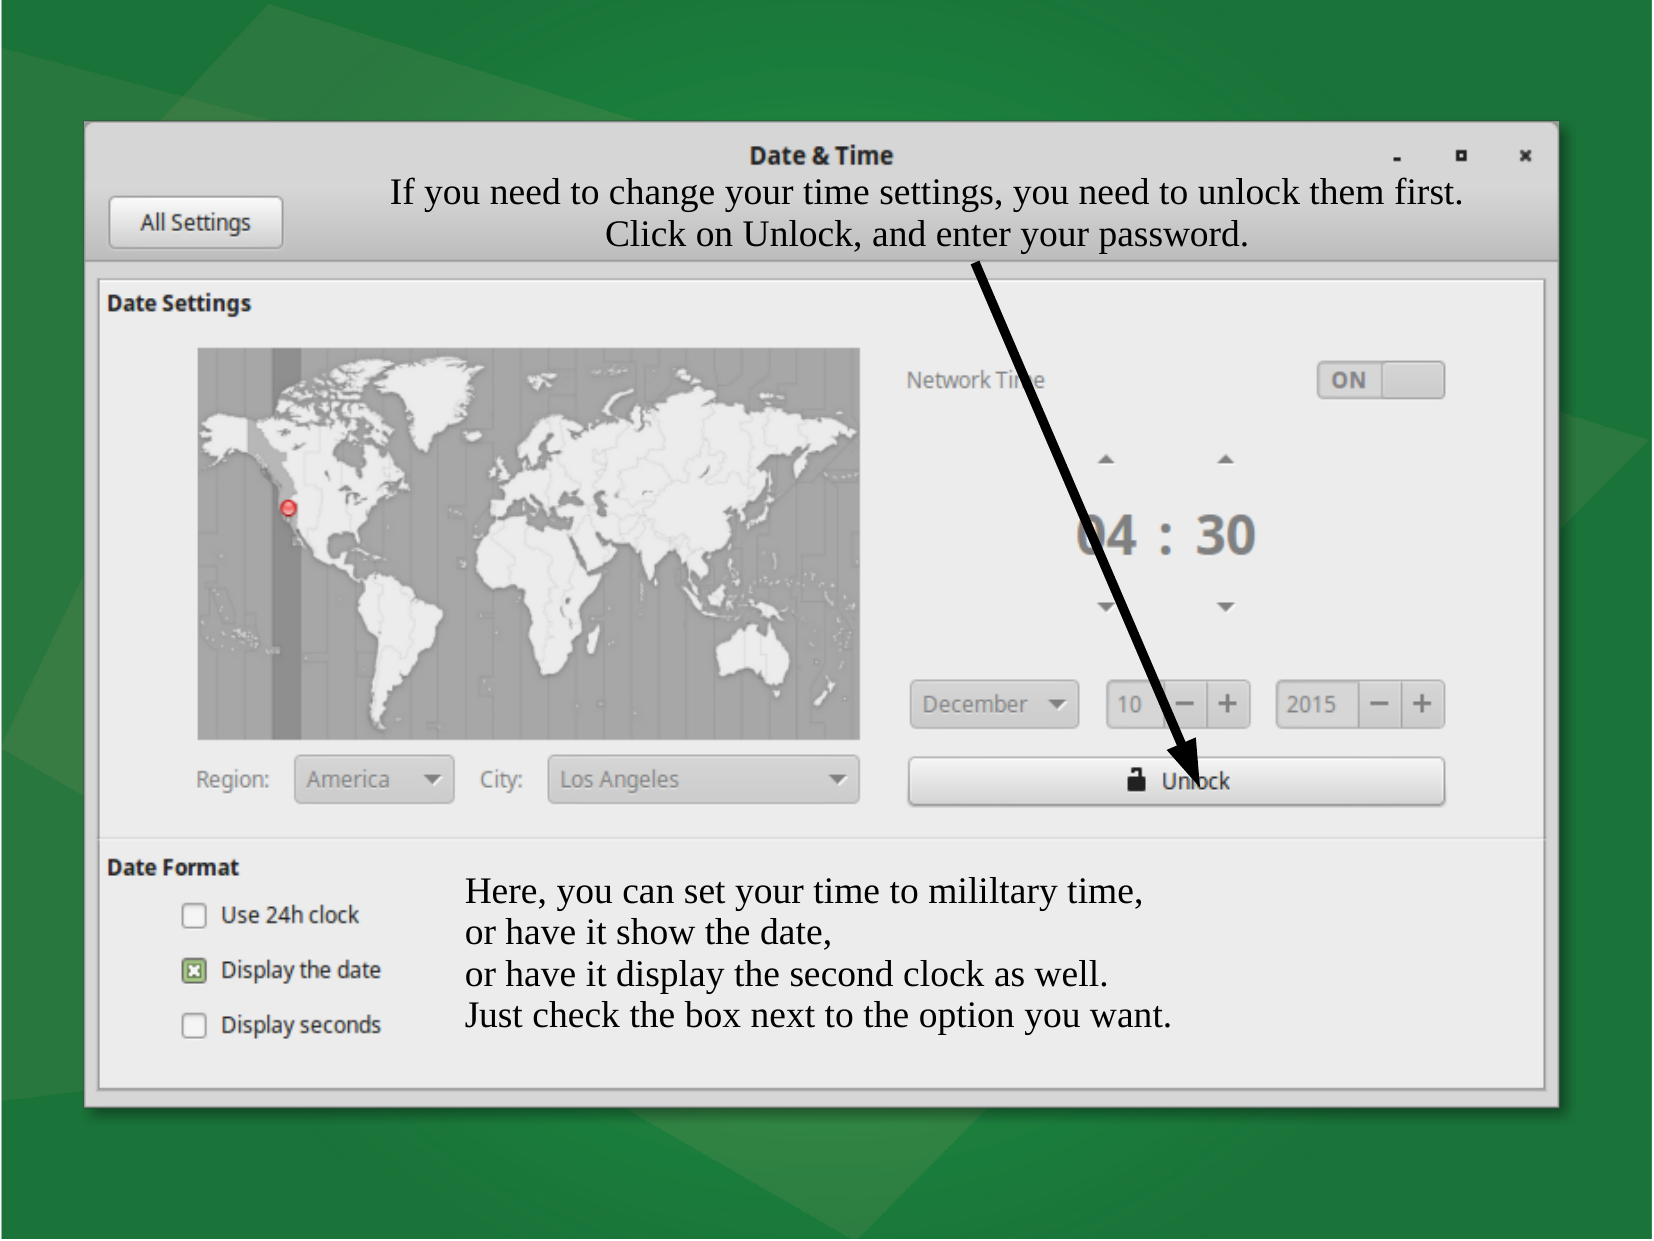

If you need to change your time settings, you need to unlock them first.
Click on Unlock, and enter your password.
Here, you can set your time to mililtary time,
or have it show the date,
or have it display the second clock as well.
Just check the box next to the option you want.